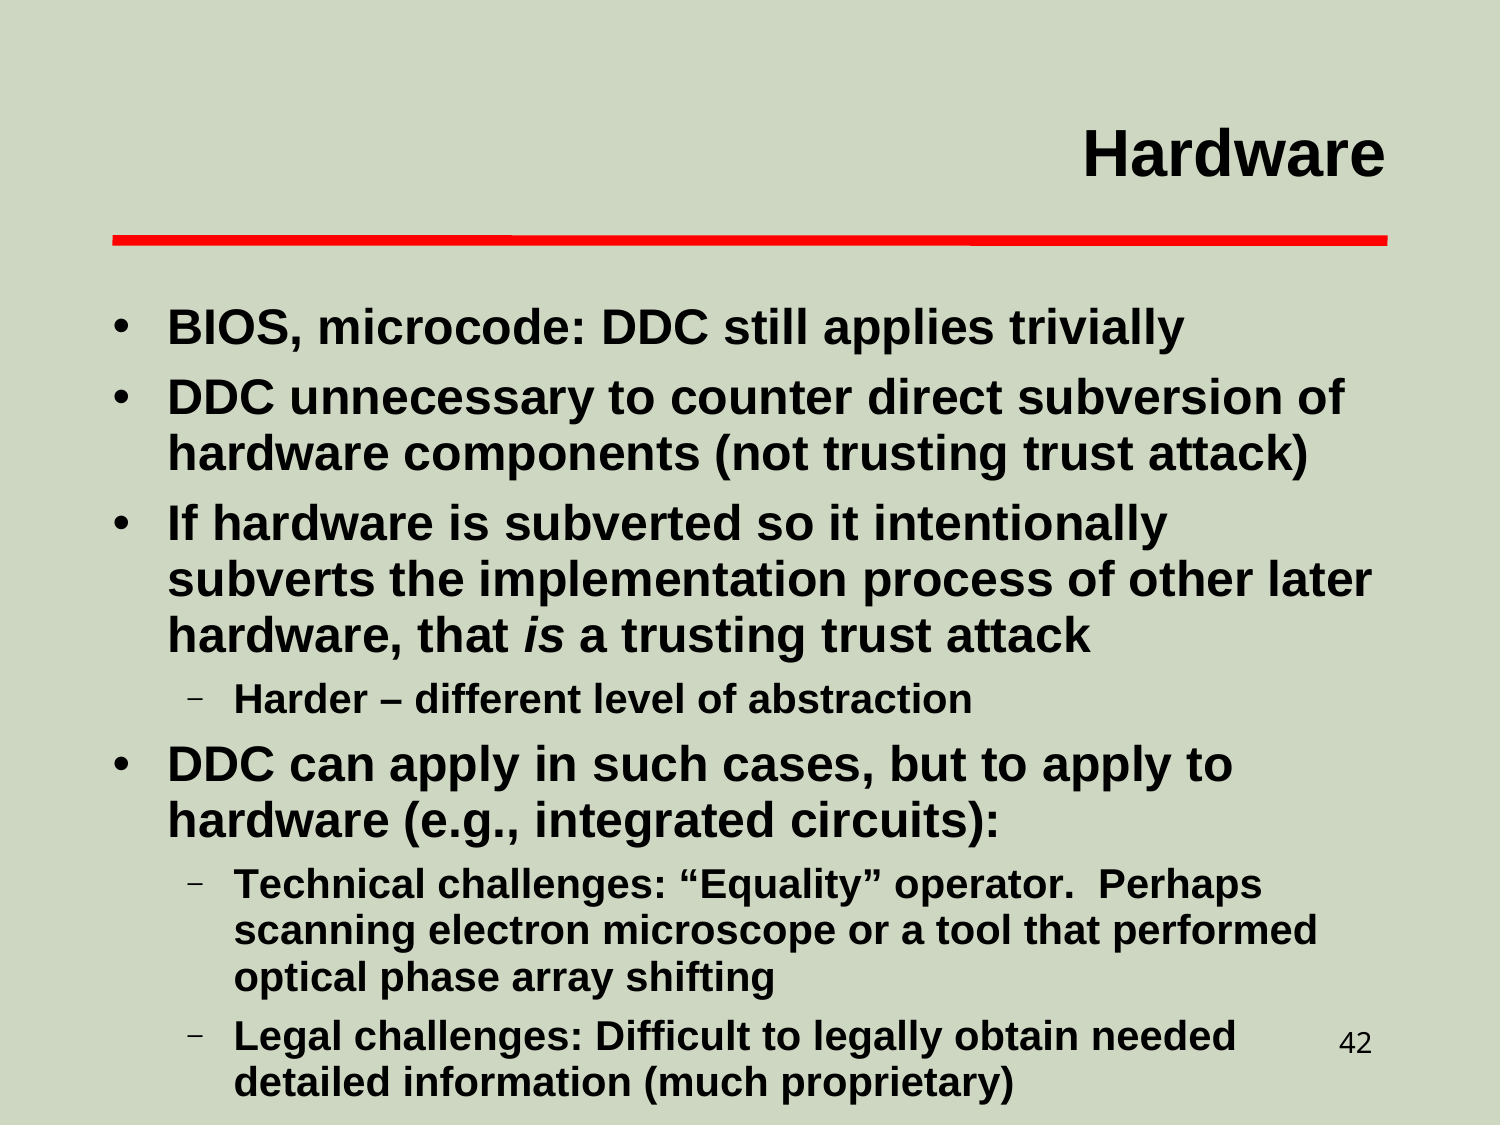

# Hardware
BIOS, microcode: DDC still applies trivially
DDC unnecessary to counter direct subversion of hardware components (not trusting trust attack)
If hardware is subverted so it intentionally subverts the implementation process of other later hardware, that is a trusting trust attack
Harder – different level of abstraction
DDC can apply in such cases, but to apply to hardware (e.g., integrated circuits):
Technical challenges: “Equality” operator. Perhaps scanning electron microscope or a tool that performed optical phase array shifting
Legal challenges: Difficult to legally obtain needed detailed information (much proprietary)